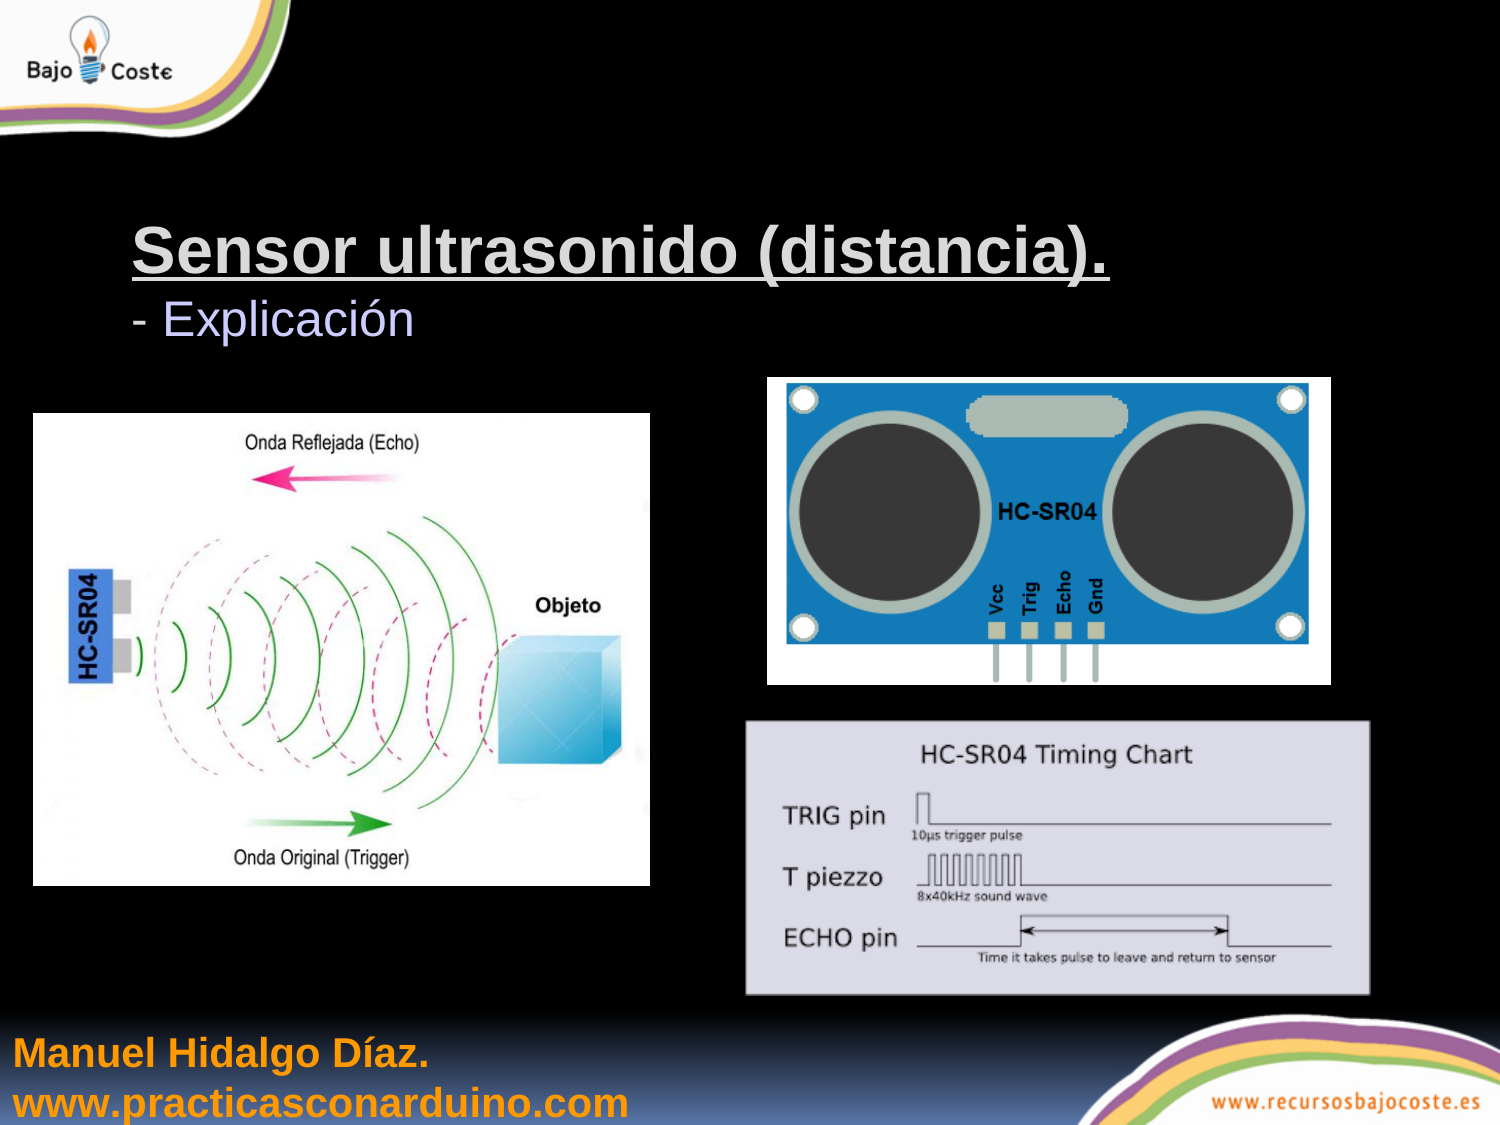

Sensor ultrasonido (distancia).
- Explicación
Manuel Hidalgo Díaz.
www.practicasconarduino.com